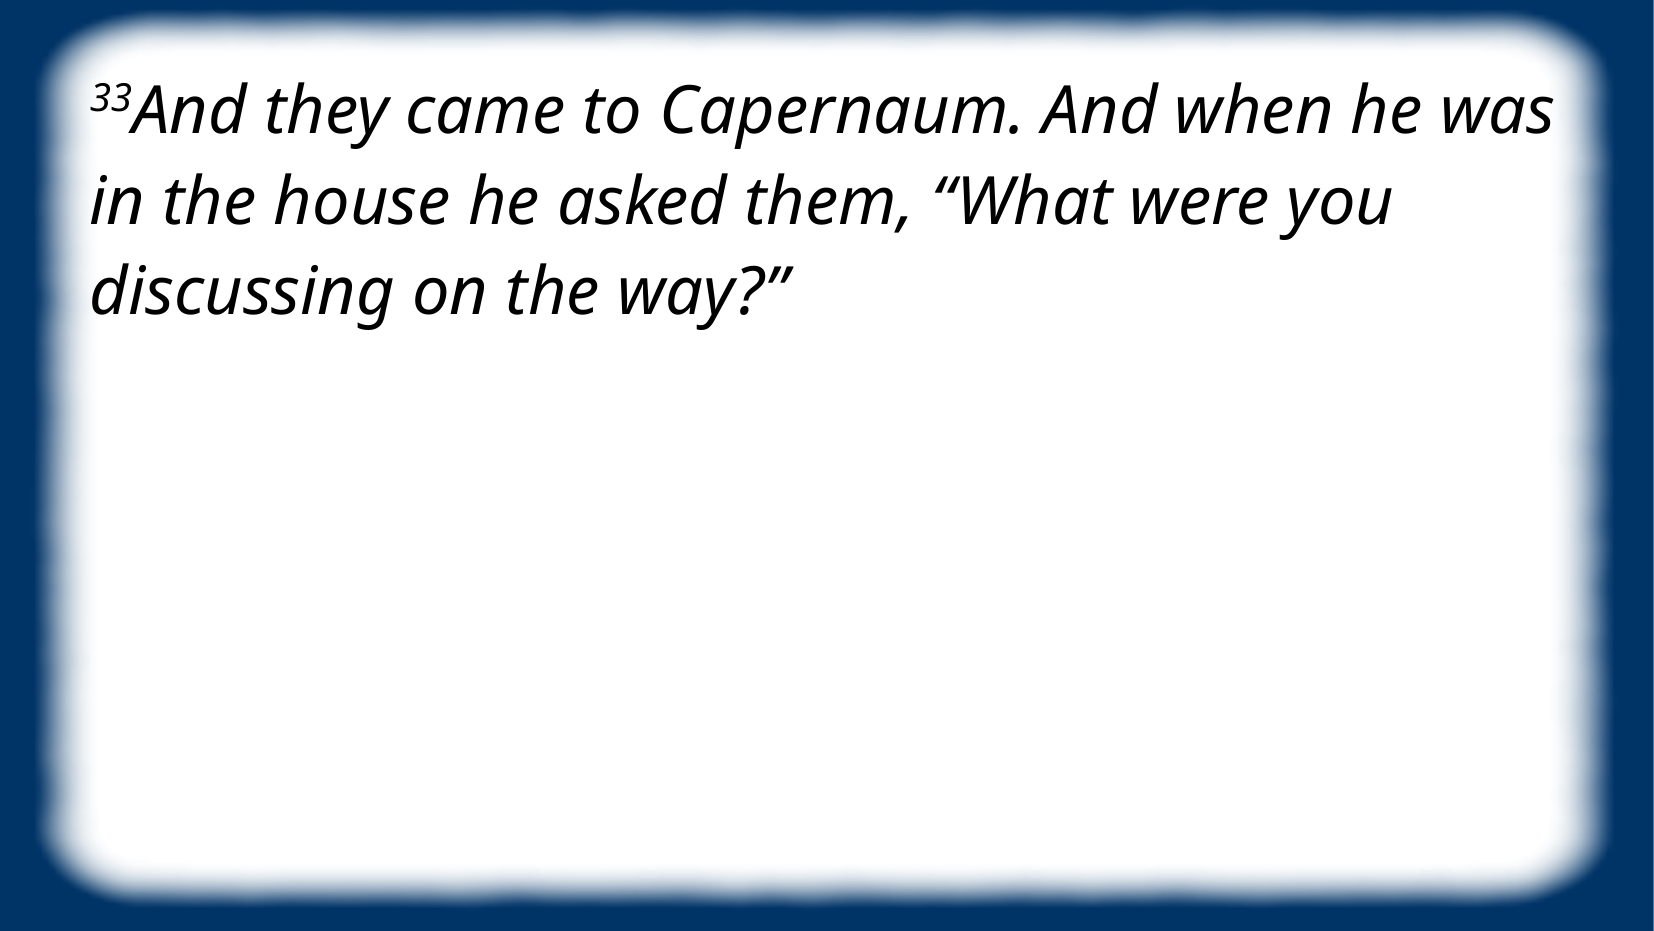

33And they came to Capernaum. And when he was in the house he asked them, “What were you discussing on the way?”